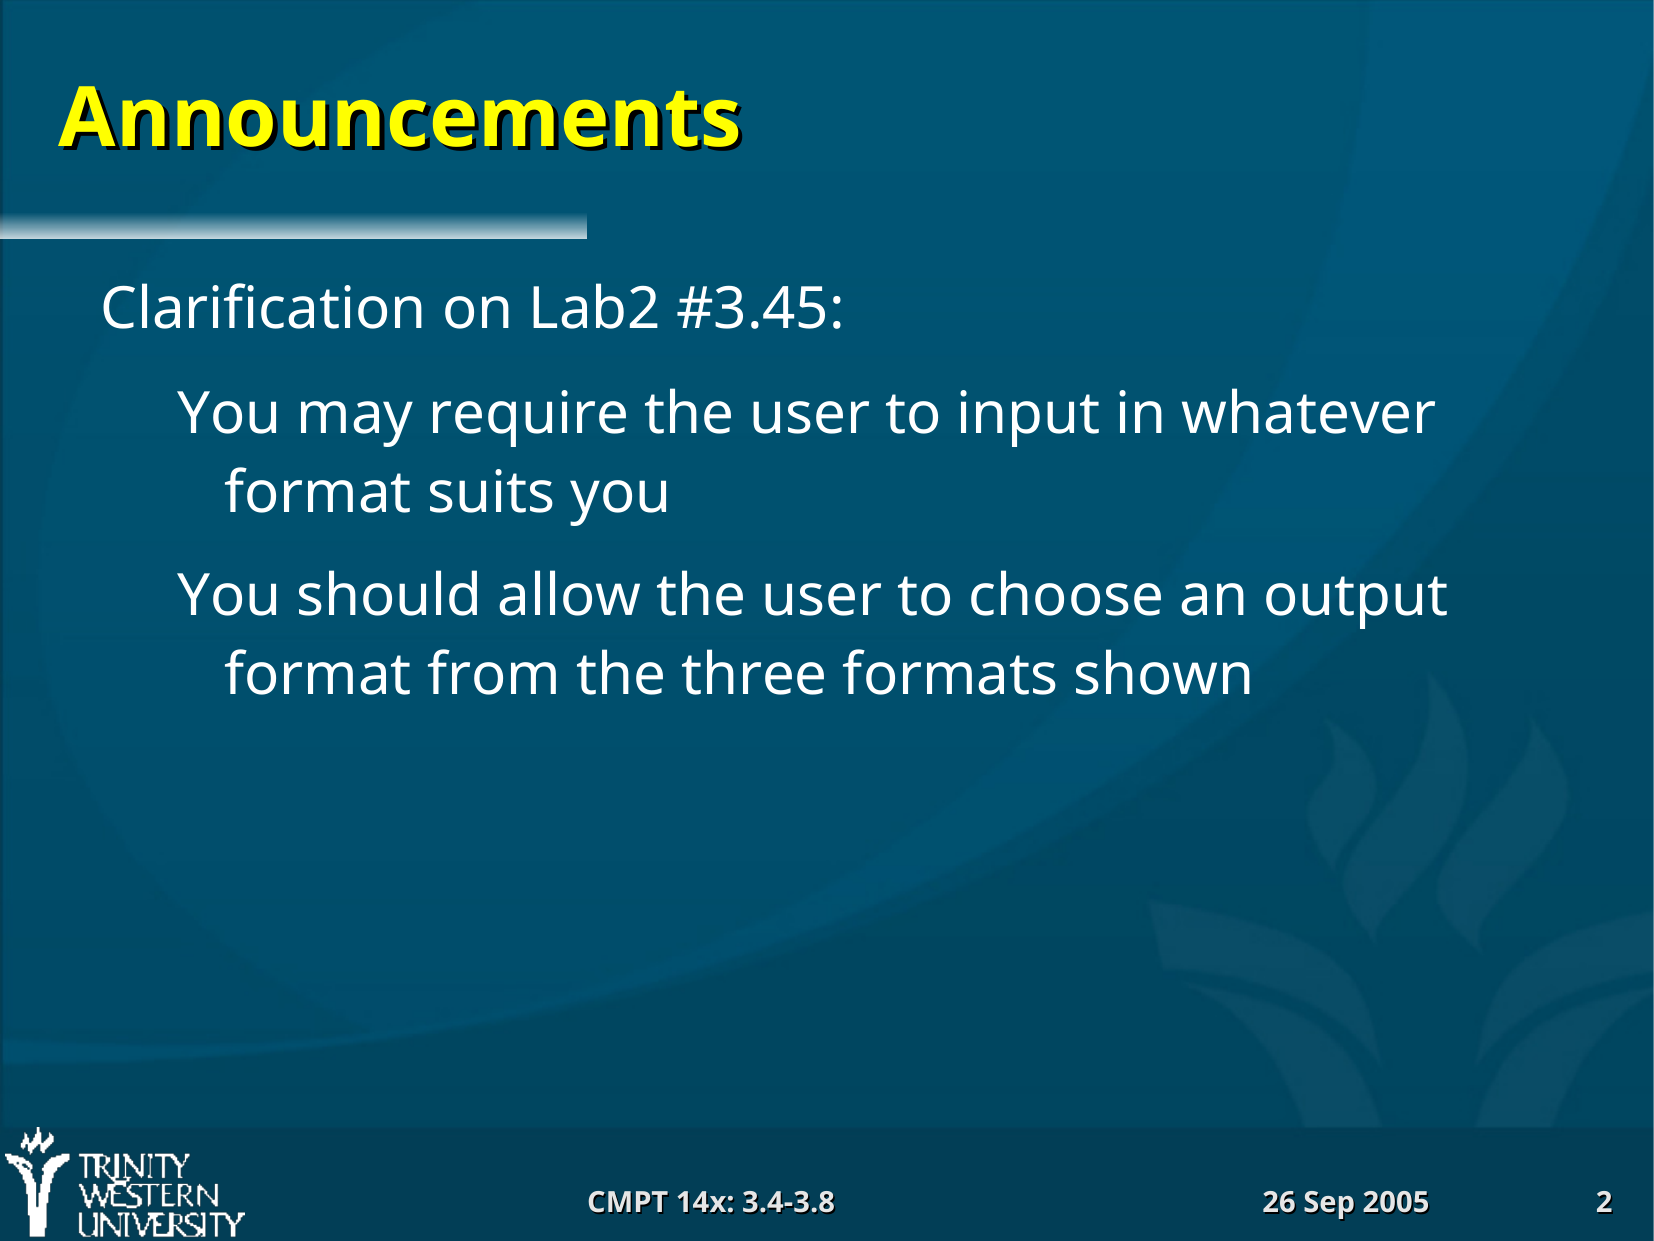

# Announcements
Clarification on Lab2 #3.45:
You may require the user to input in whatever format suits you
You should allow the user to choose an output format from the three formats shown
CMPT 14x: 3.4-3.8
26 Sep 2005
2